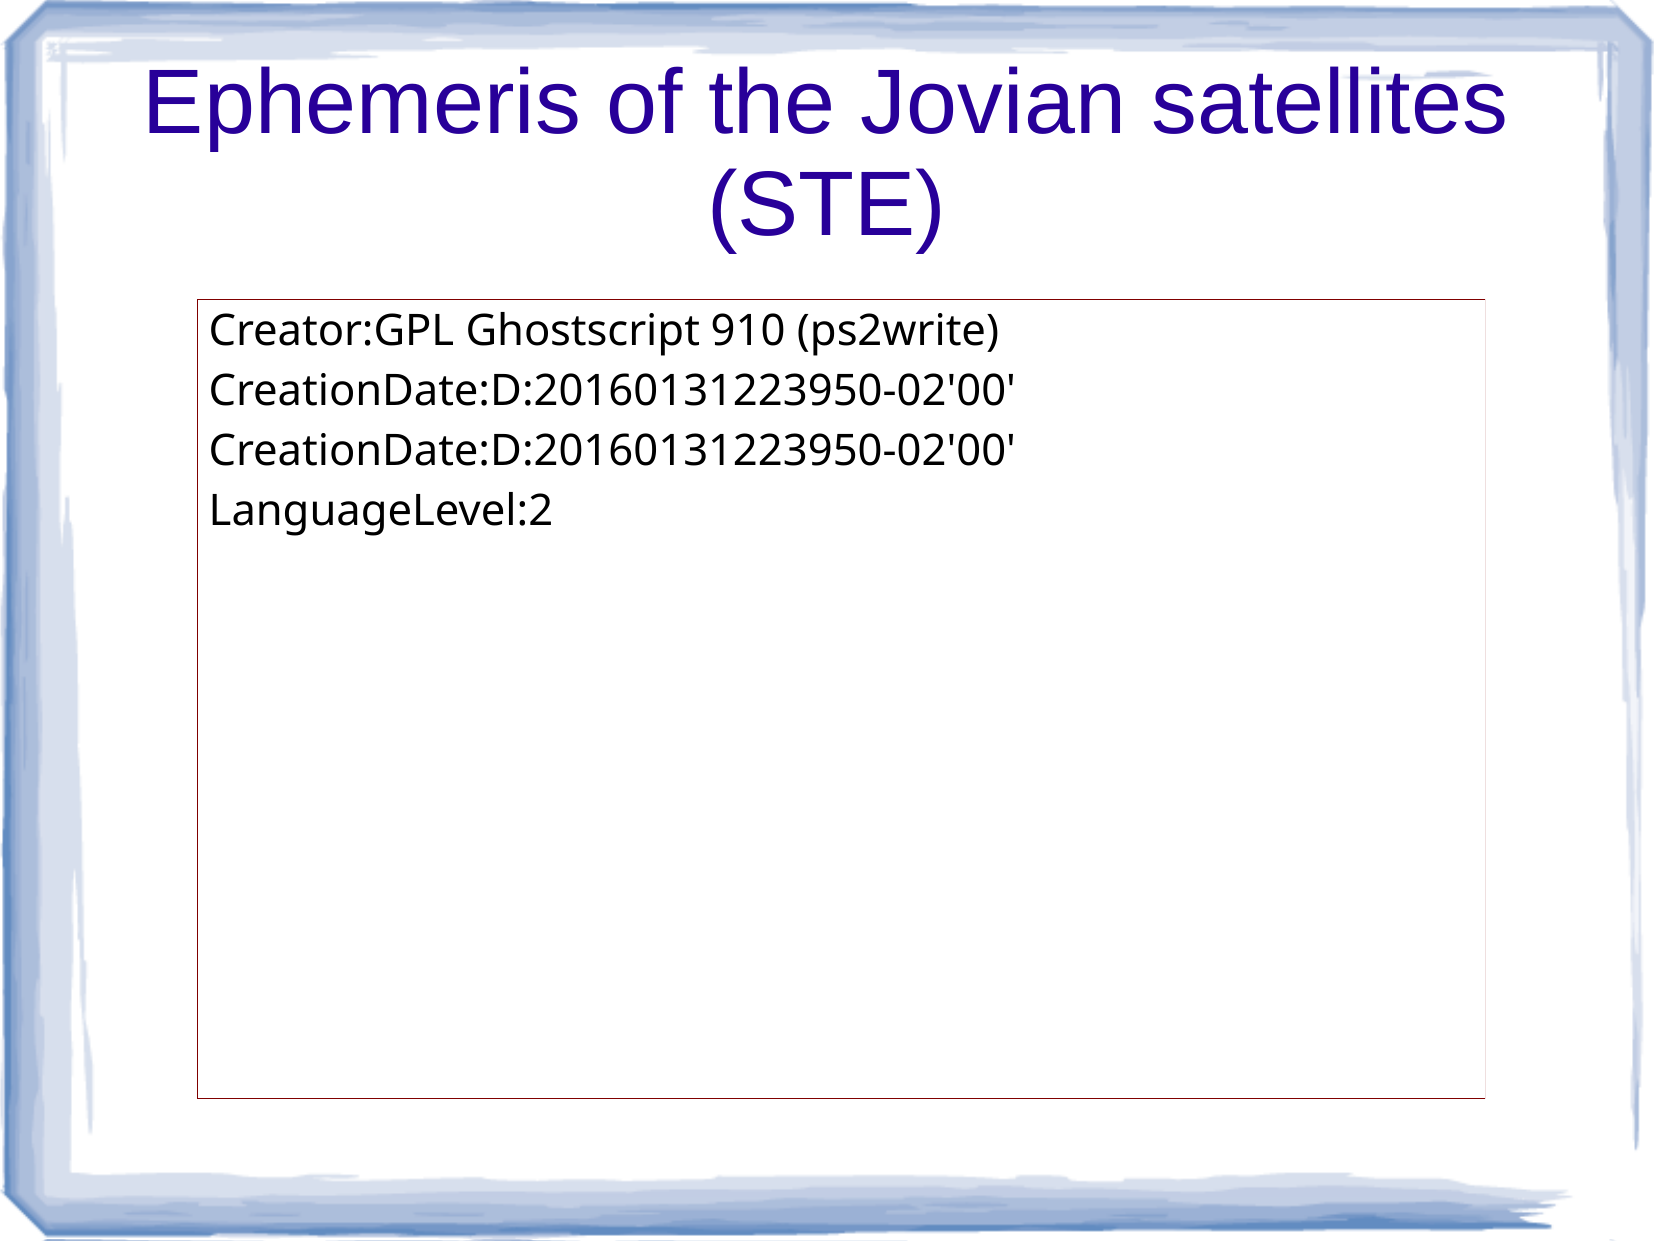

# Ephemeris of the Jovian satellites (STE)